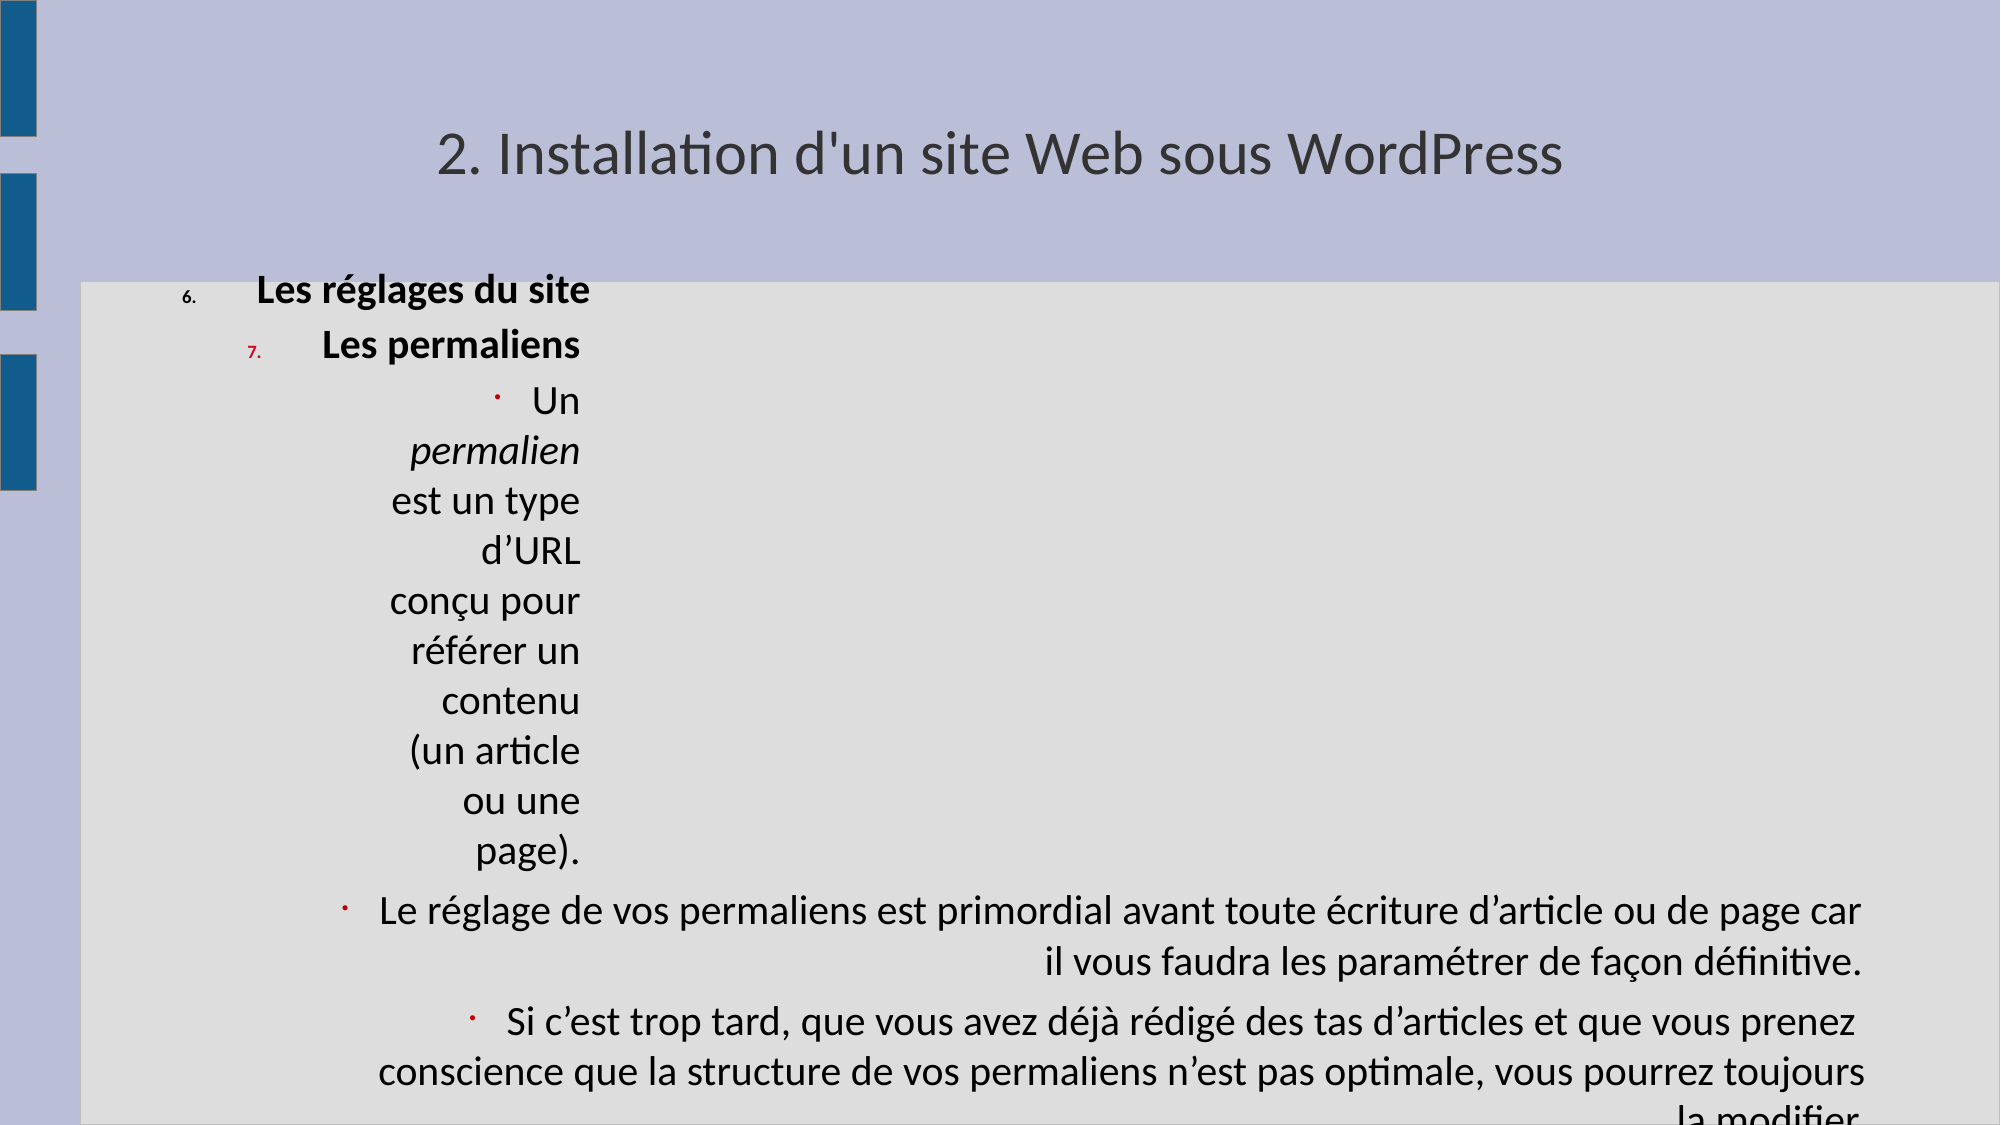

# 2. Installation d'un site Web sous WordPress
Les réglages du site
Les permaliens
Un permalien est un type d’URL conçu pour référer un contenu (un article ou une page).
Le réglage de vos permaliens est primordial avant toute écriture d’article ou de page car il vous faudra les paramétrer de façon définitive.
Si c’est trop tard, que vous avez déjà rédigé des tas d’articles et que vous prenez conscience que la structure de vos permaliens n’est pas optimale, vous pourrez toujours la modifier.
Toutefois, sachez que cette modification aura de lourdes conséquences pour votre référencement ainsi que pour l’expérience de vos utilisateurs car tous vos anciens articles et pages ne seront plus disponibles depuis leur ancienne adresse.
Donc, avant tout changement, pensez à lister vos contenus et mettez en place des redirections afin que toutes les anciennes URL pointent vers les nouvelles, sans quoi votre site sera sujet à de nombreuses erreurs 404.